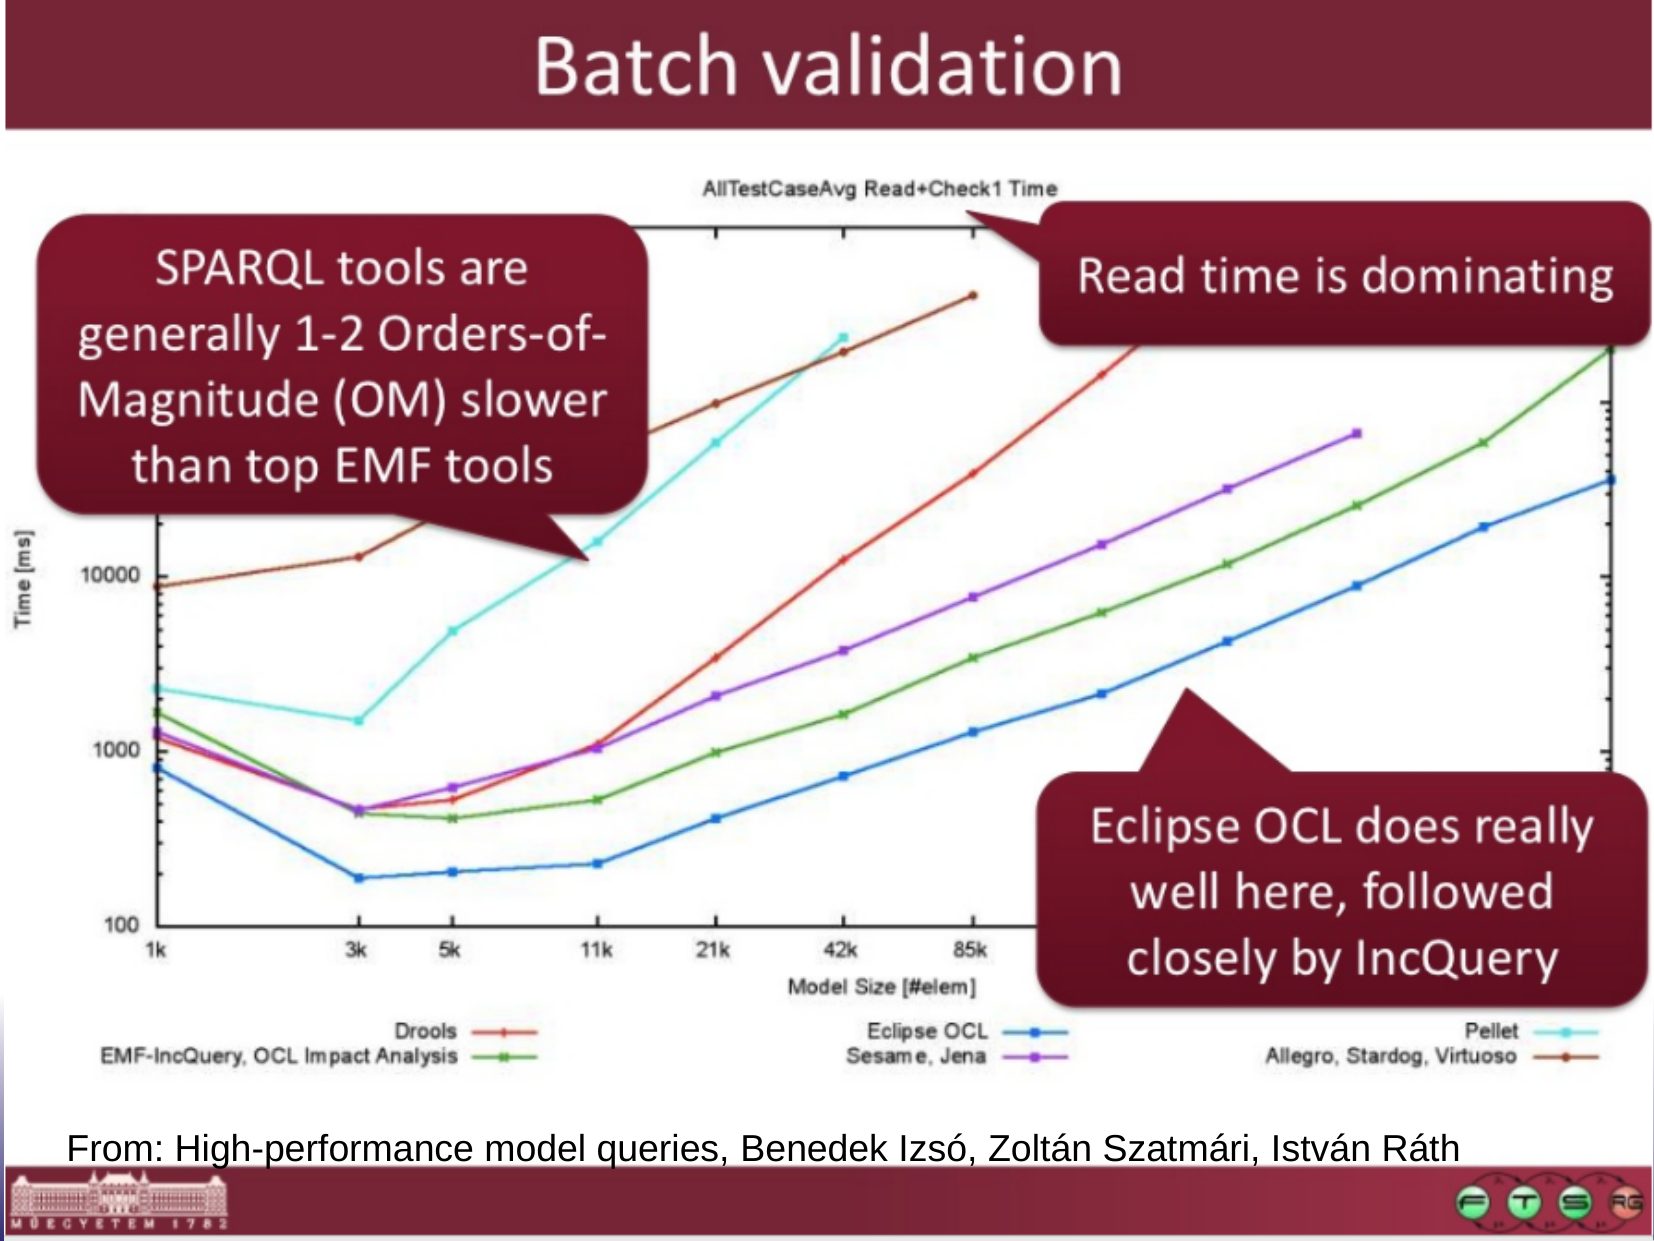

# Query Execution
From: High-performance model queries, Benedek Izsó, Zoltán Szatmári, István Ráth
30-Sept-2012
OCL VM and CG
4